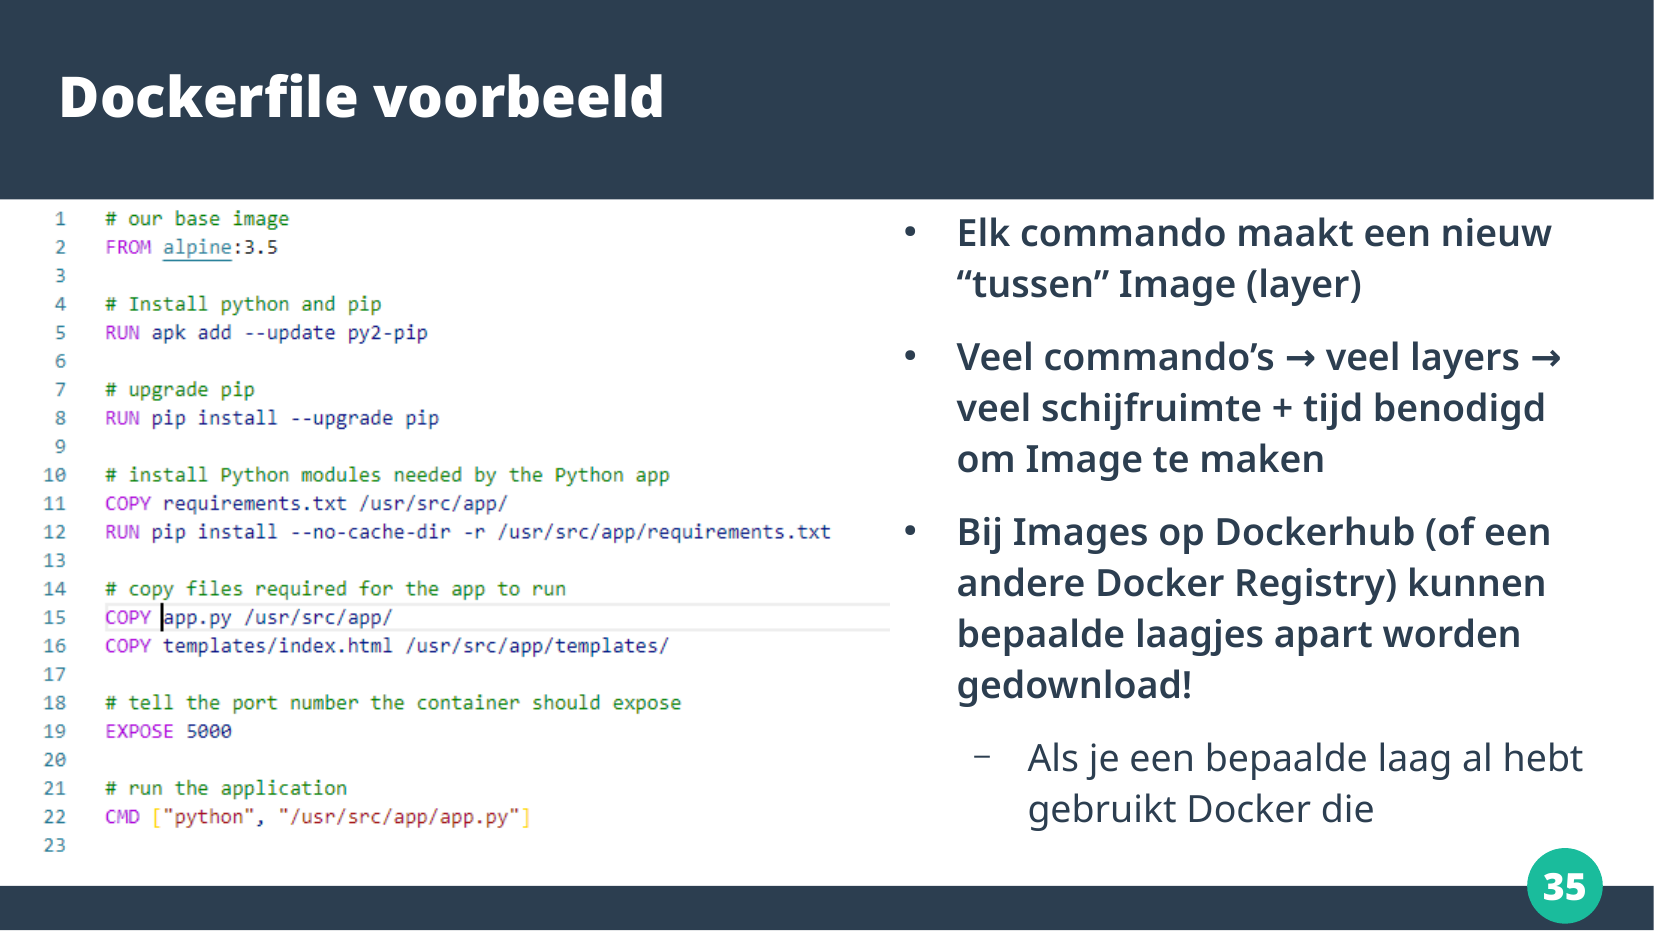

# Dockerfile voorbeeld
Elk commando maakt een nieuw “tussen” Image (layer)
Veel commando’s → veel layers → veel schijfruimte + tijd benodigd om Image te maken
Bij Images op Dockerhub (of een andere Docker Registry) kunnen bepaalde laagjes apart worden gedownload!
Als je een bepaalde laag al hebt gebruikt Docker die